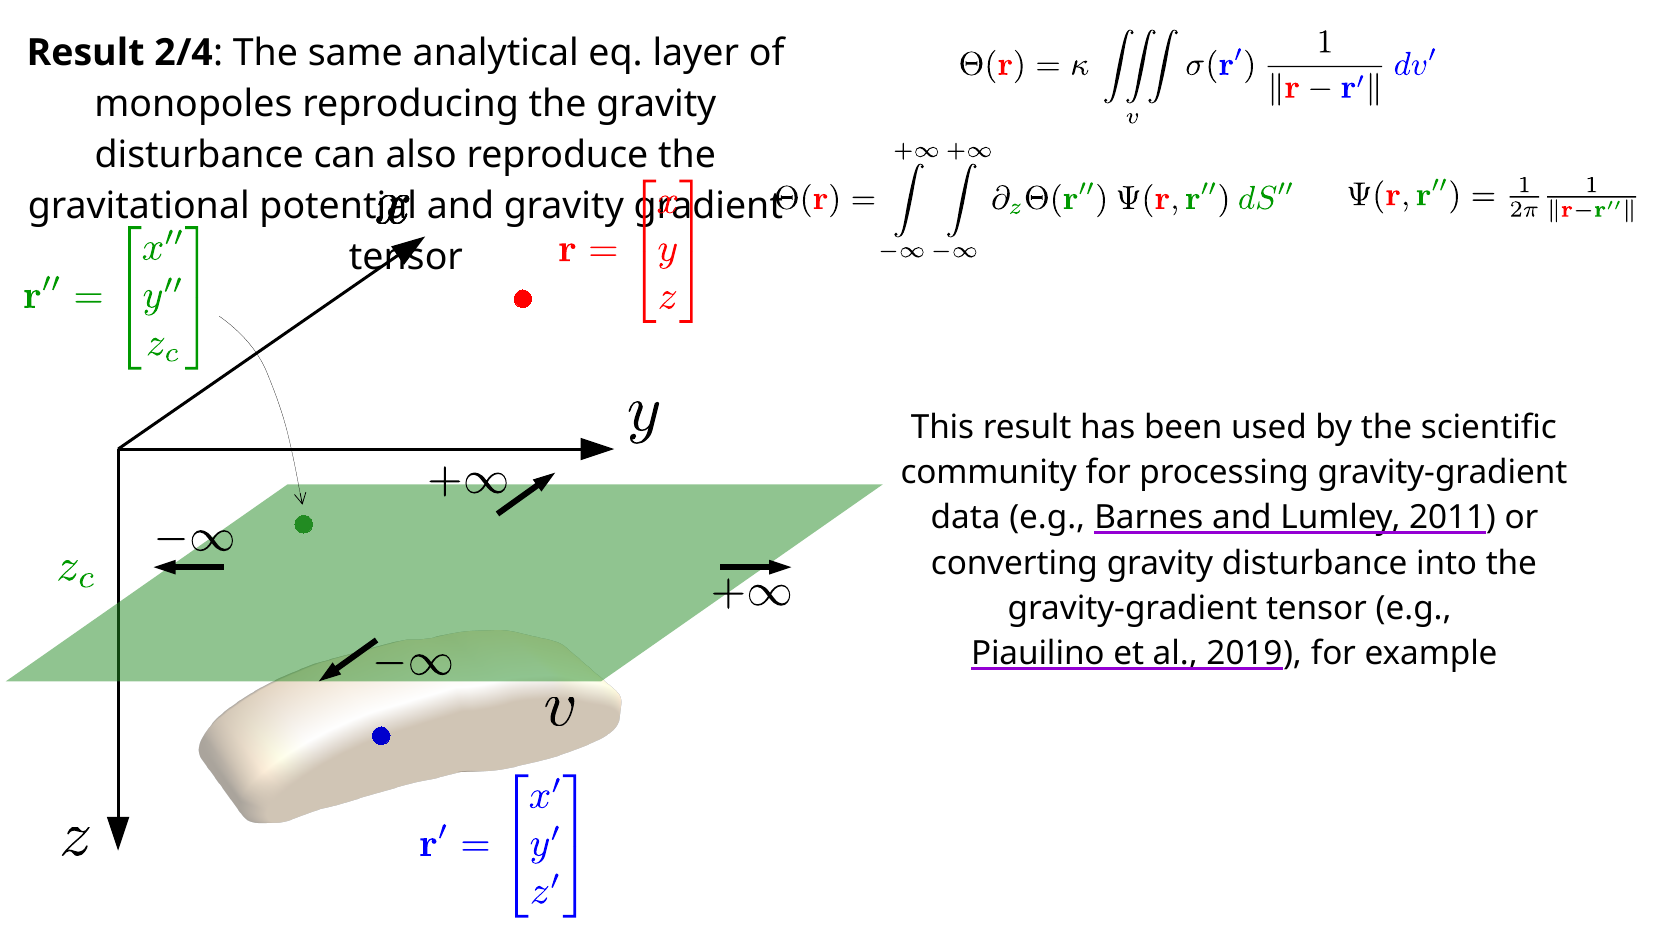

Result 2/4: The same analytical eq. layer of monopoles reproducing the gravity disturbance can also reproduce the gravitational potential and gravity gradient tensor
This result has been used by the scientific community for processing gravity-gradient data (e.g., Barnes and Lumley, 2011) or converting gravity disturbance into the gravity-gradient tensor (e.g., Piauilino et al., 2019), for example